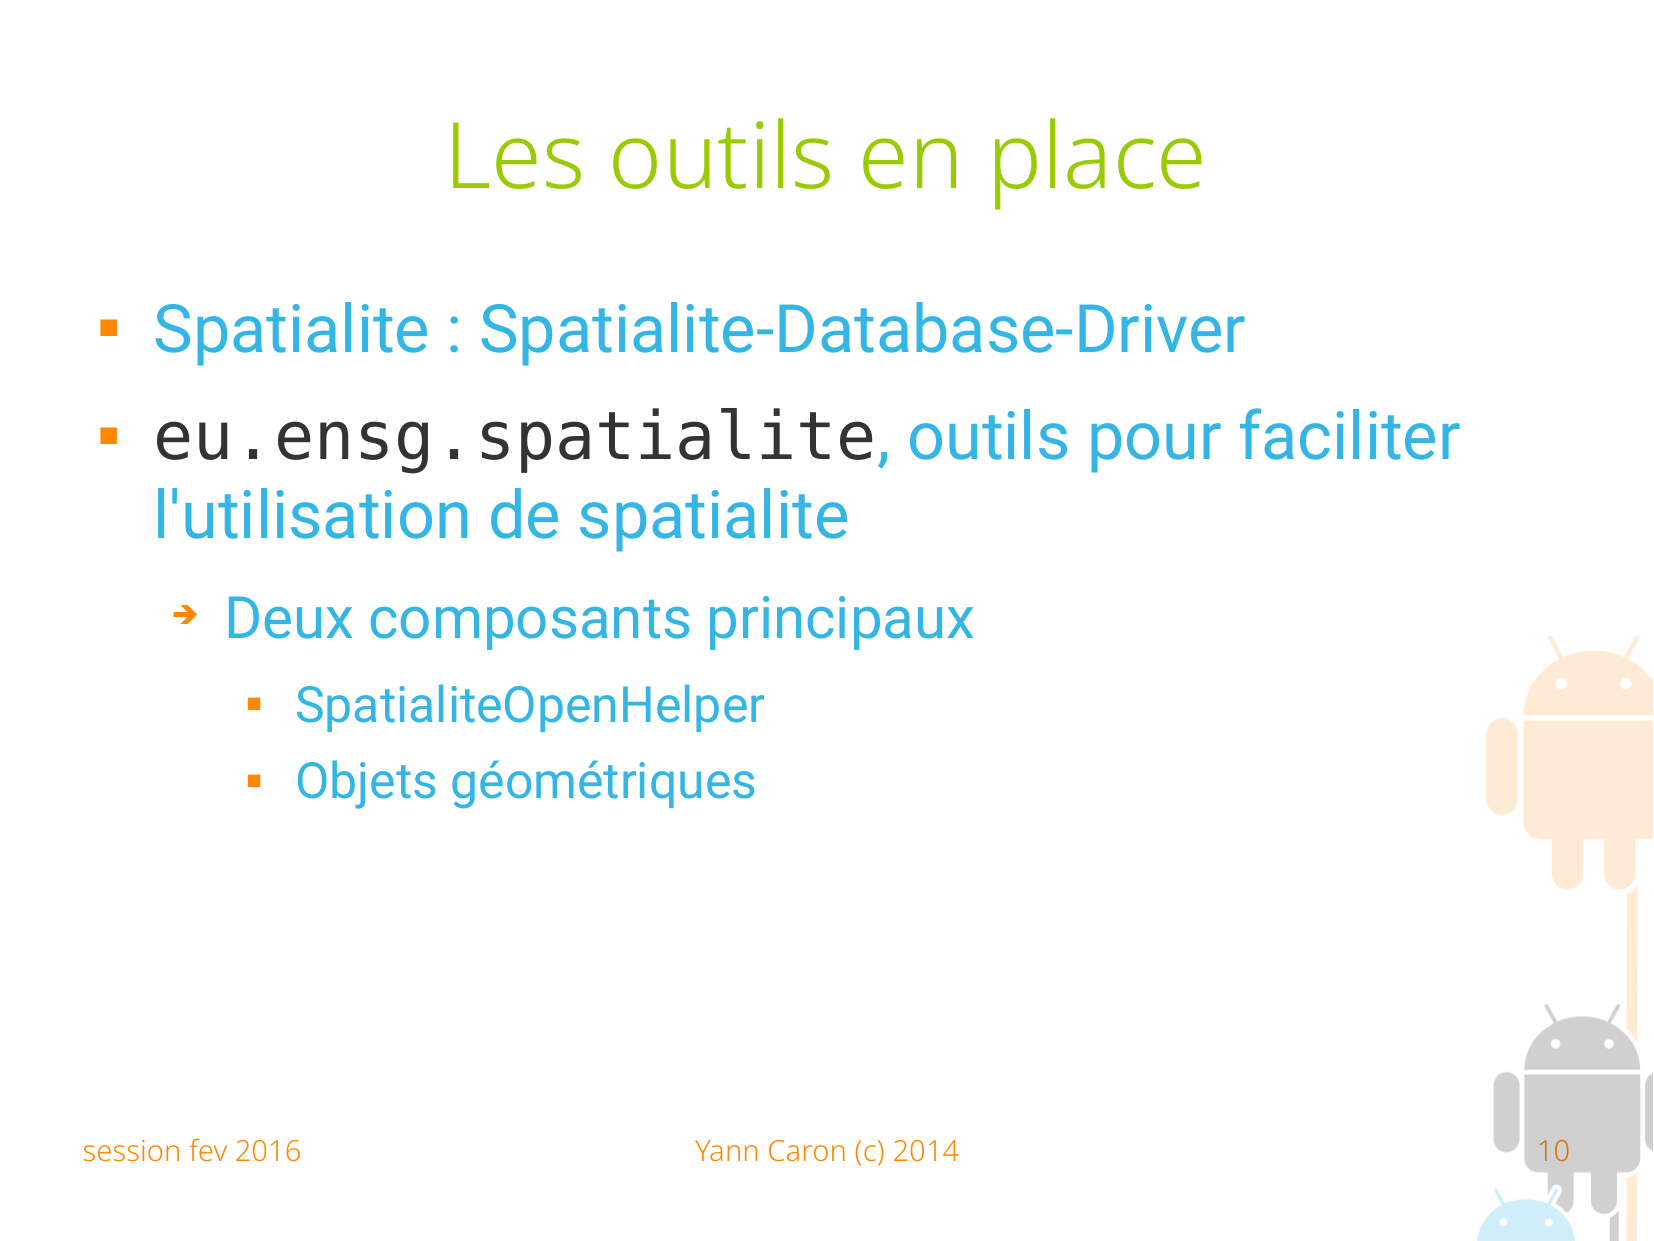

# Les outils en place
Spatialite : Spatialite-Database-Driver
eu.ensg.spatialite, outils pour faciliter l'utilisation de spatialite
Deux composants principaux
SpatialiteOpenHelper
Objets géométriques
session fev 2016
Yann Caron (c) 2014
10